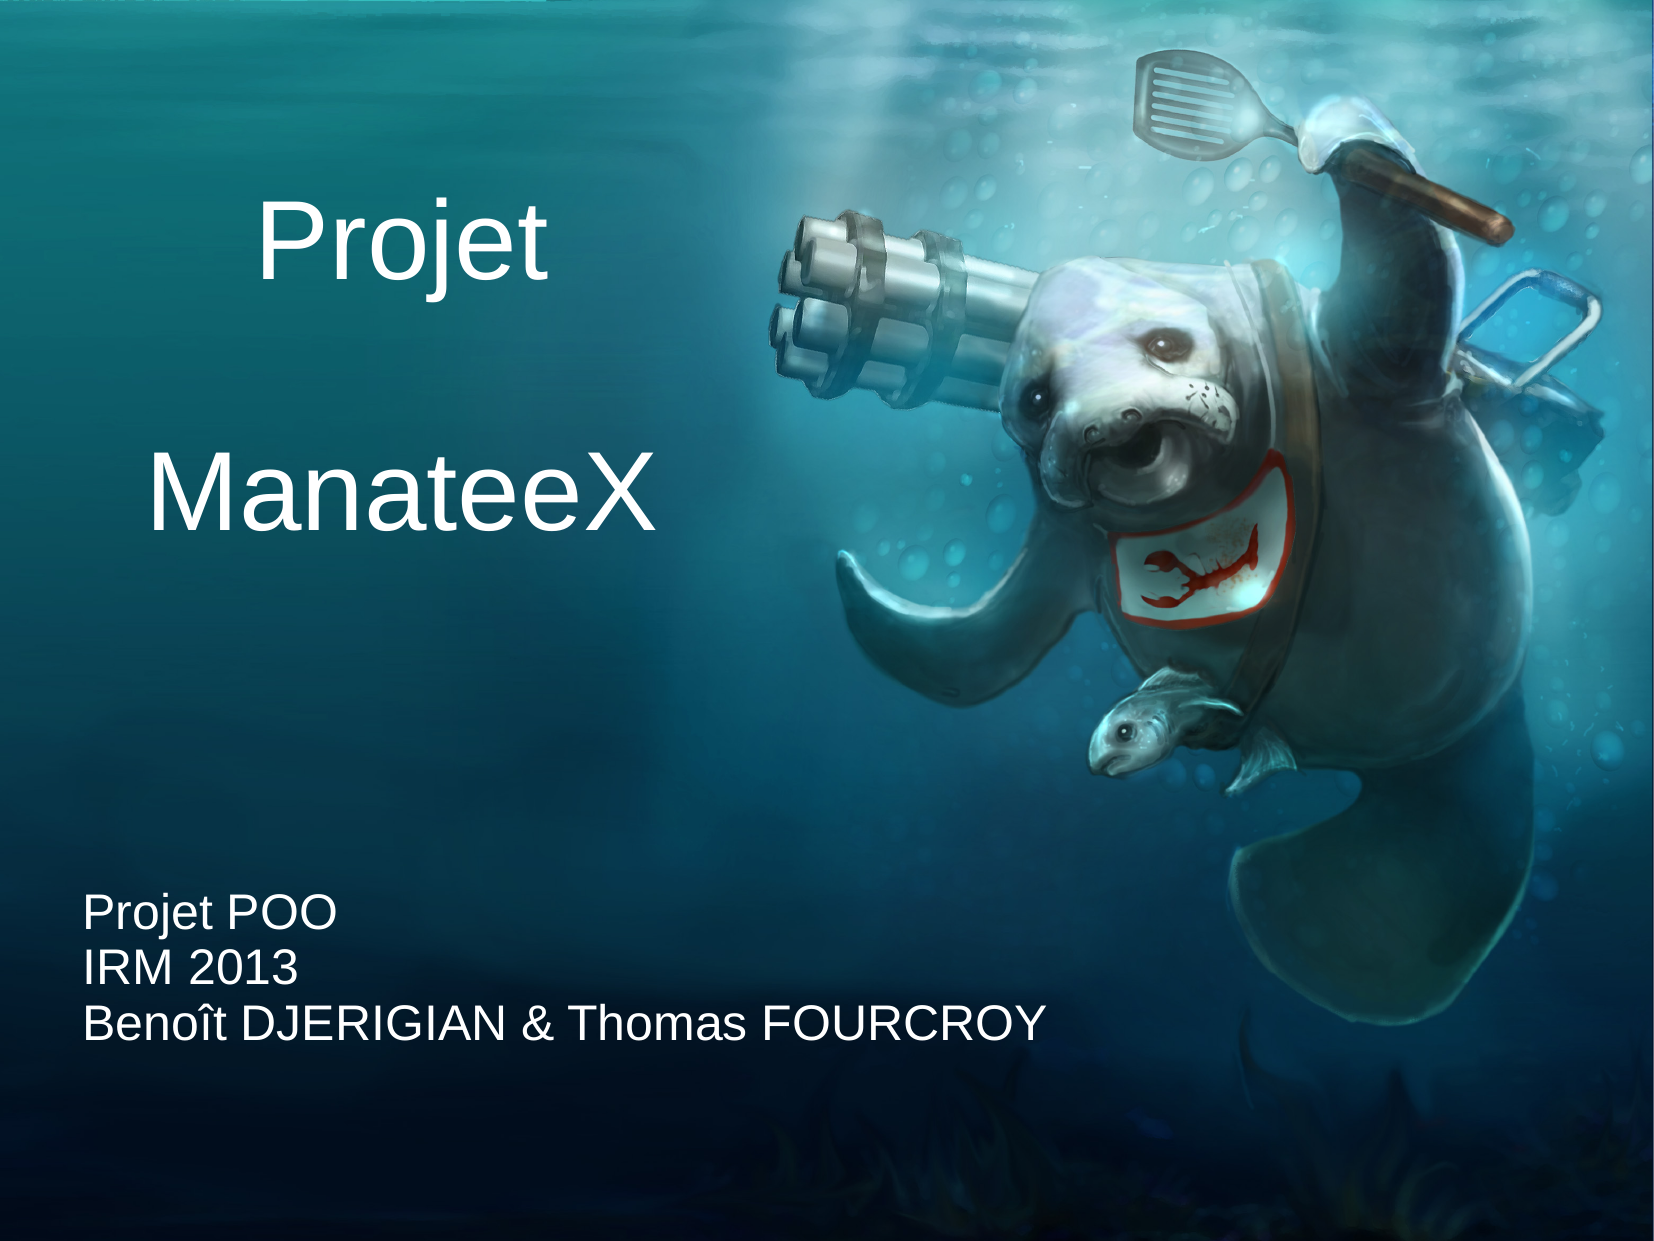

# Projet ManateeX
Projet POO
IRM 2013
Benoît DJERIGIAN & Thomas FOURCROY